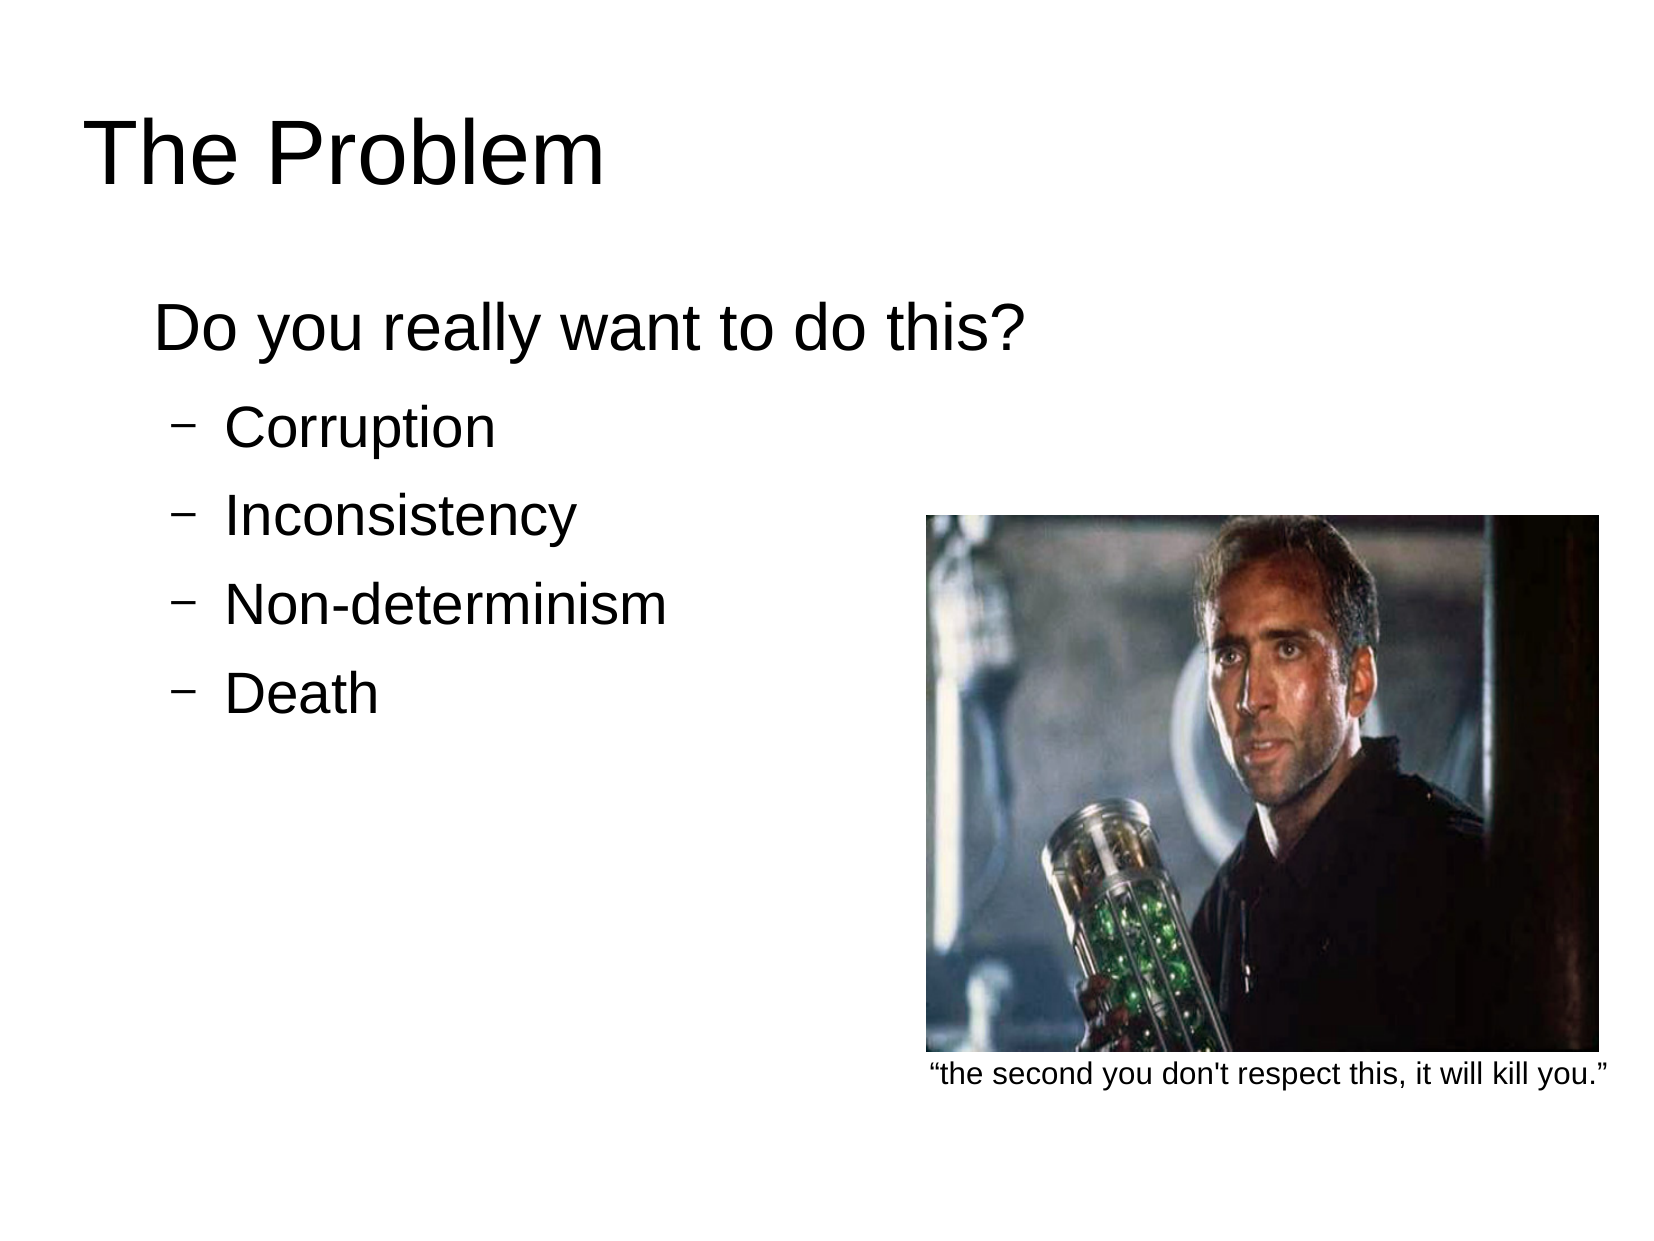

# The Problem
Do you really want to do this?
Corruption
Inconsistency
Non-determinism
Death
“the second you don't respect this, it will kill you.”